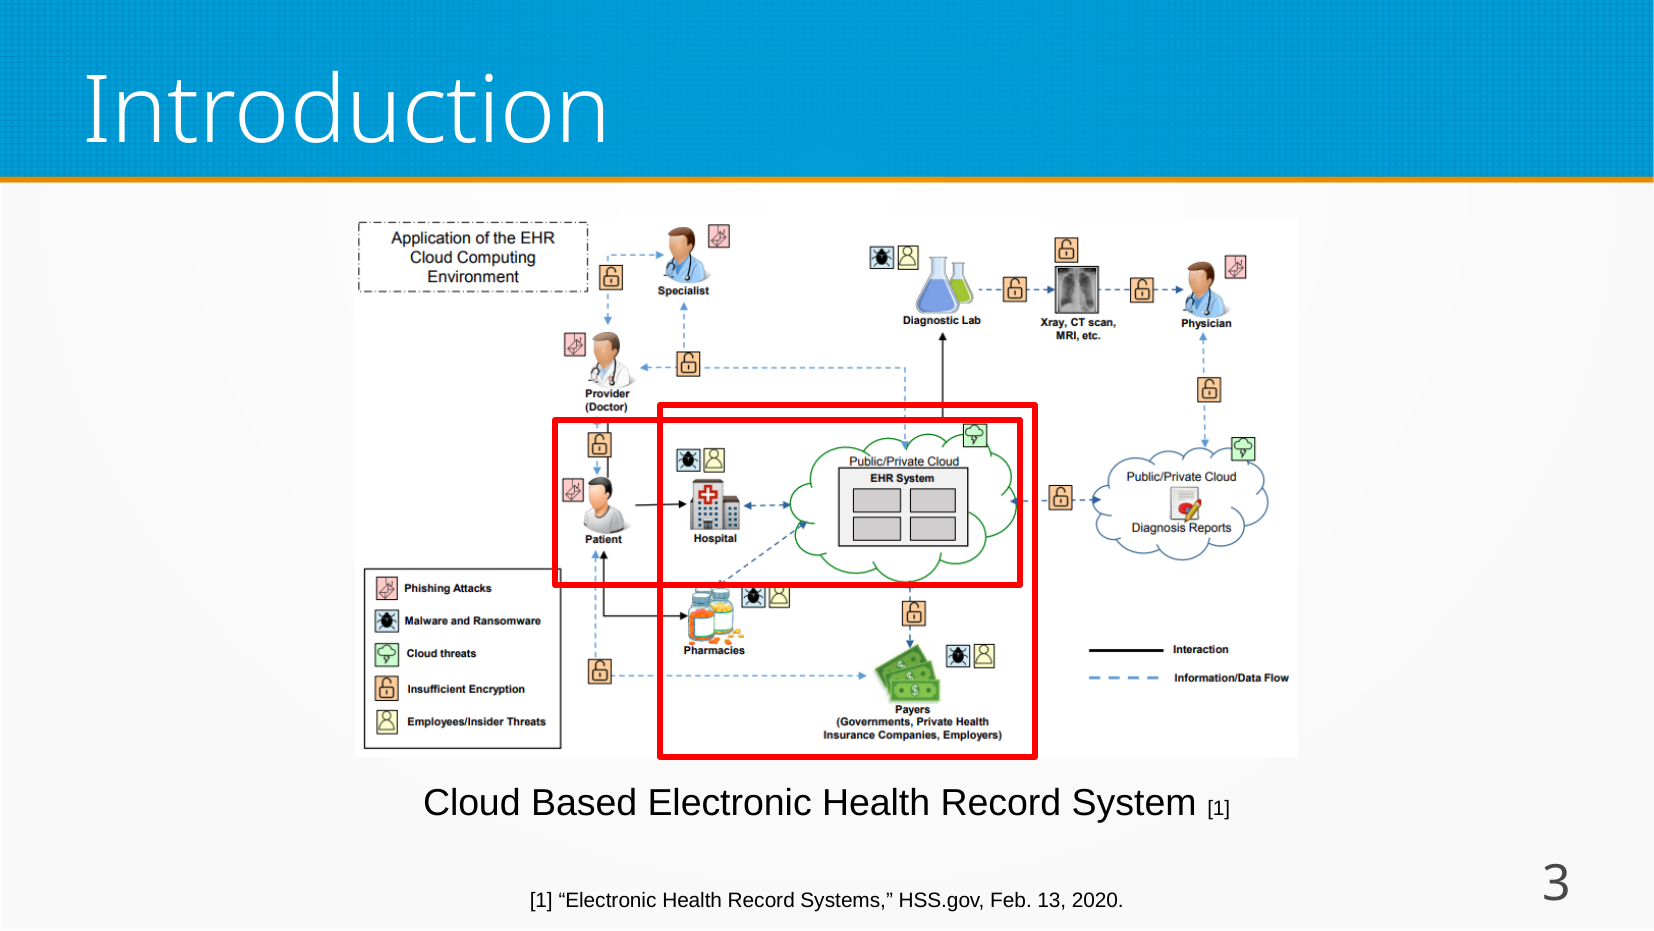

# Introduction
Cloud Based Electronic Health Record System [1]
[1] “Electronic Health Record Systems,” HSS.gov, Feb. 13, 2020.
3